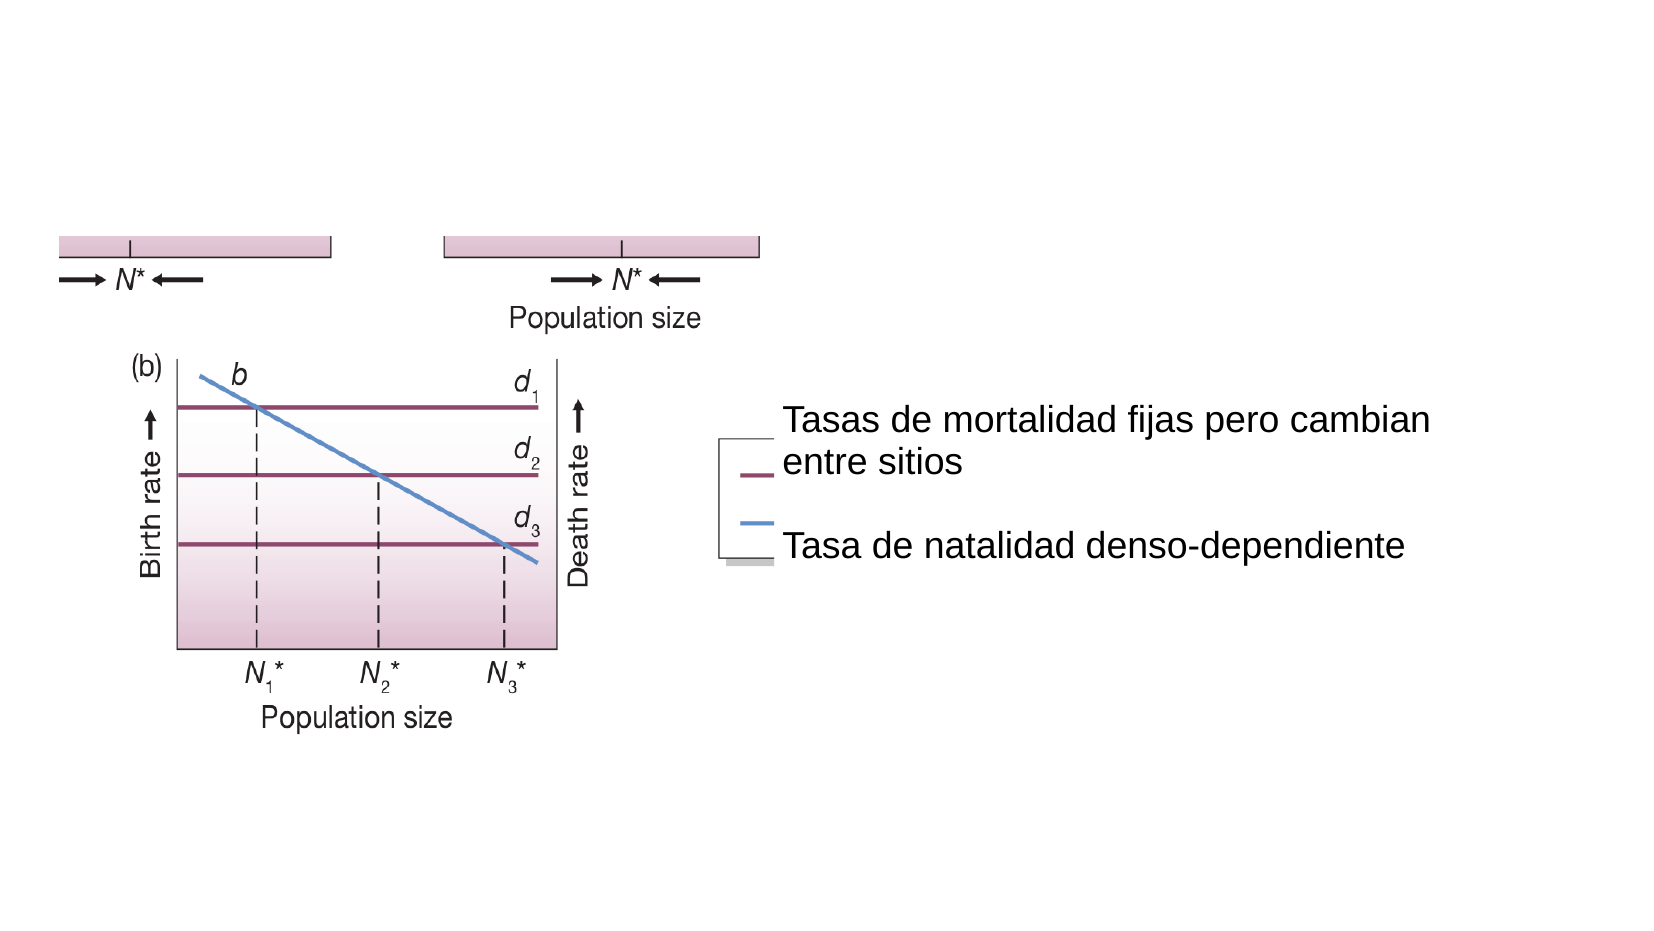

Tasas de mortalidad fijas pero cambian entre sitios
Tasa de natalidad denso-dependiente